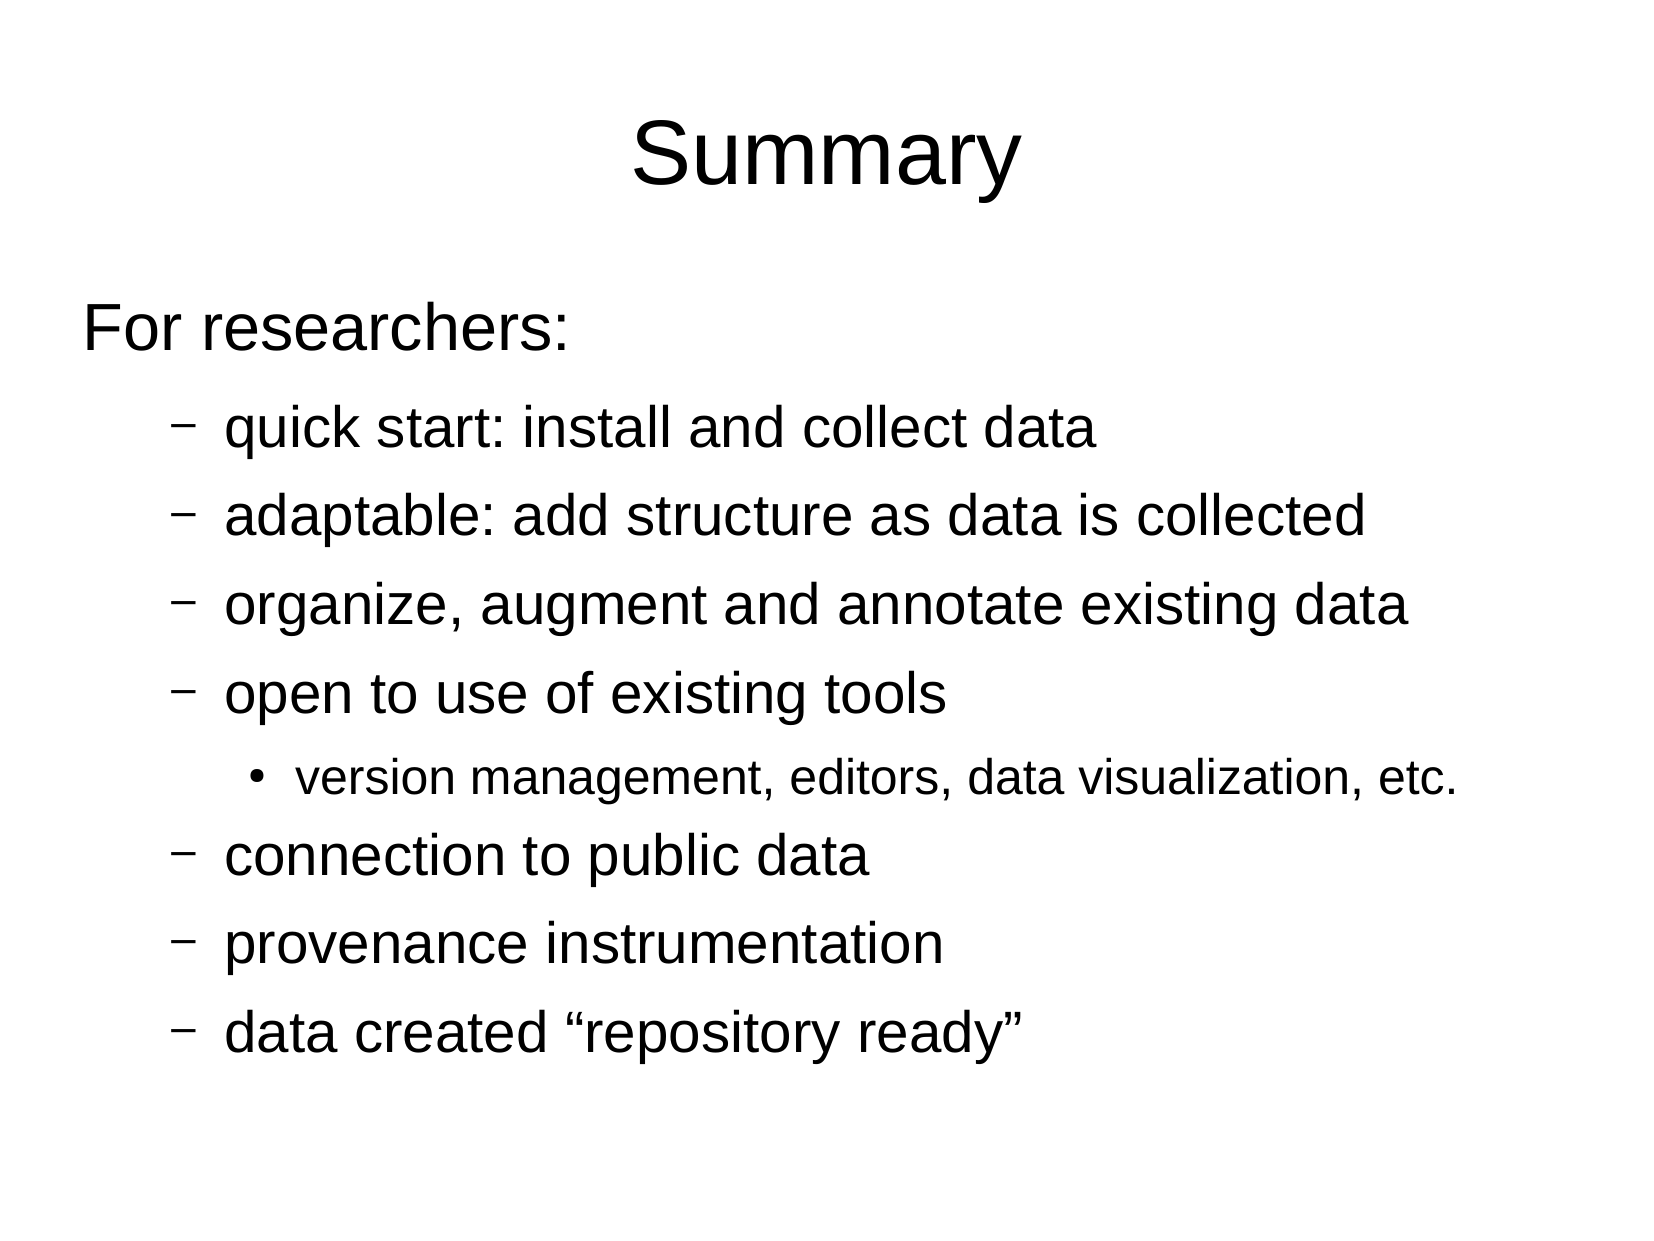

# Summary
For researchers:
quick start: install and collect data
adaptable: add structure as data is collected
organize, augment and annotate existing data
open to use of existing tools
version management, editors, data visualization, etc.
connection to public data
provenance instrumentation
data created “repository ready”